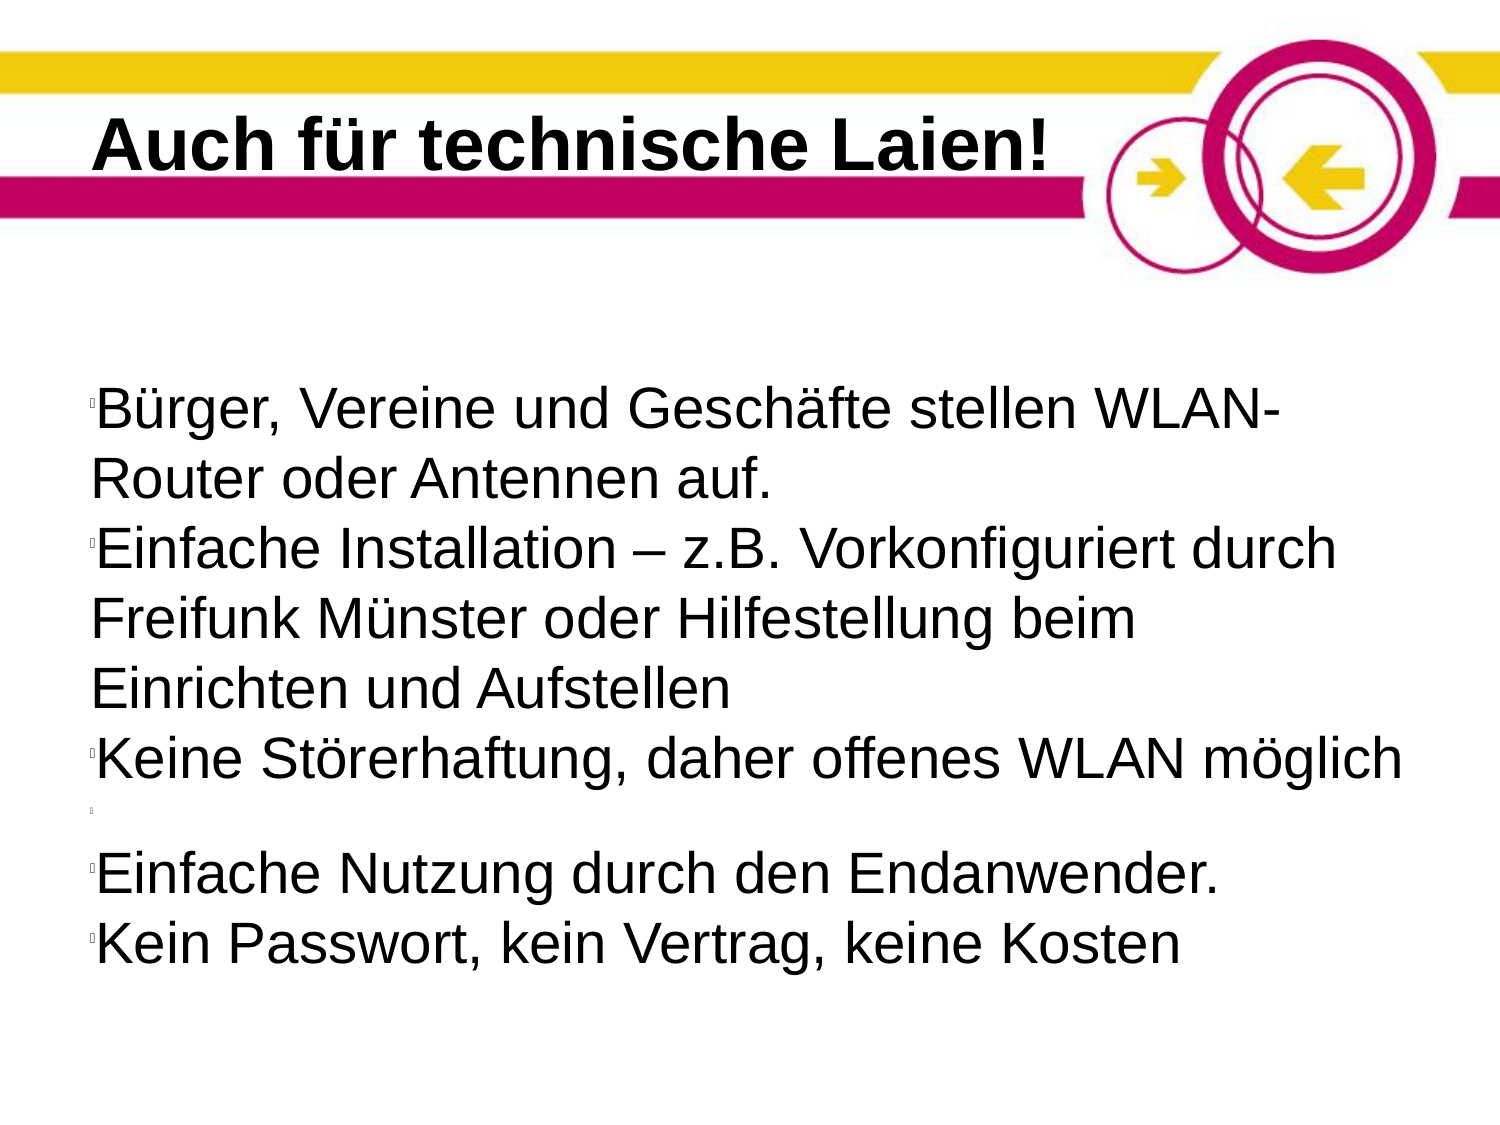

Auch für technische Laien!
Bürger, Vereine und Geschäfte stellen WLAN-Router oder Antennen auf.
Einfache Installation – z.B. Vorkonfiguriert durch Freifunk Münster oder Hilfestellung beim Einrichten und Aufstellen
Keine Störerhaftung, daher offenes WLAN möglich
Einfache Nutzung durch den Endanwender.
Kein Passwort, kein Vertrag, keine Kosten